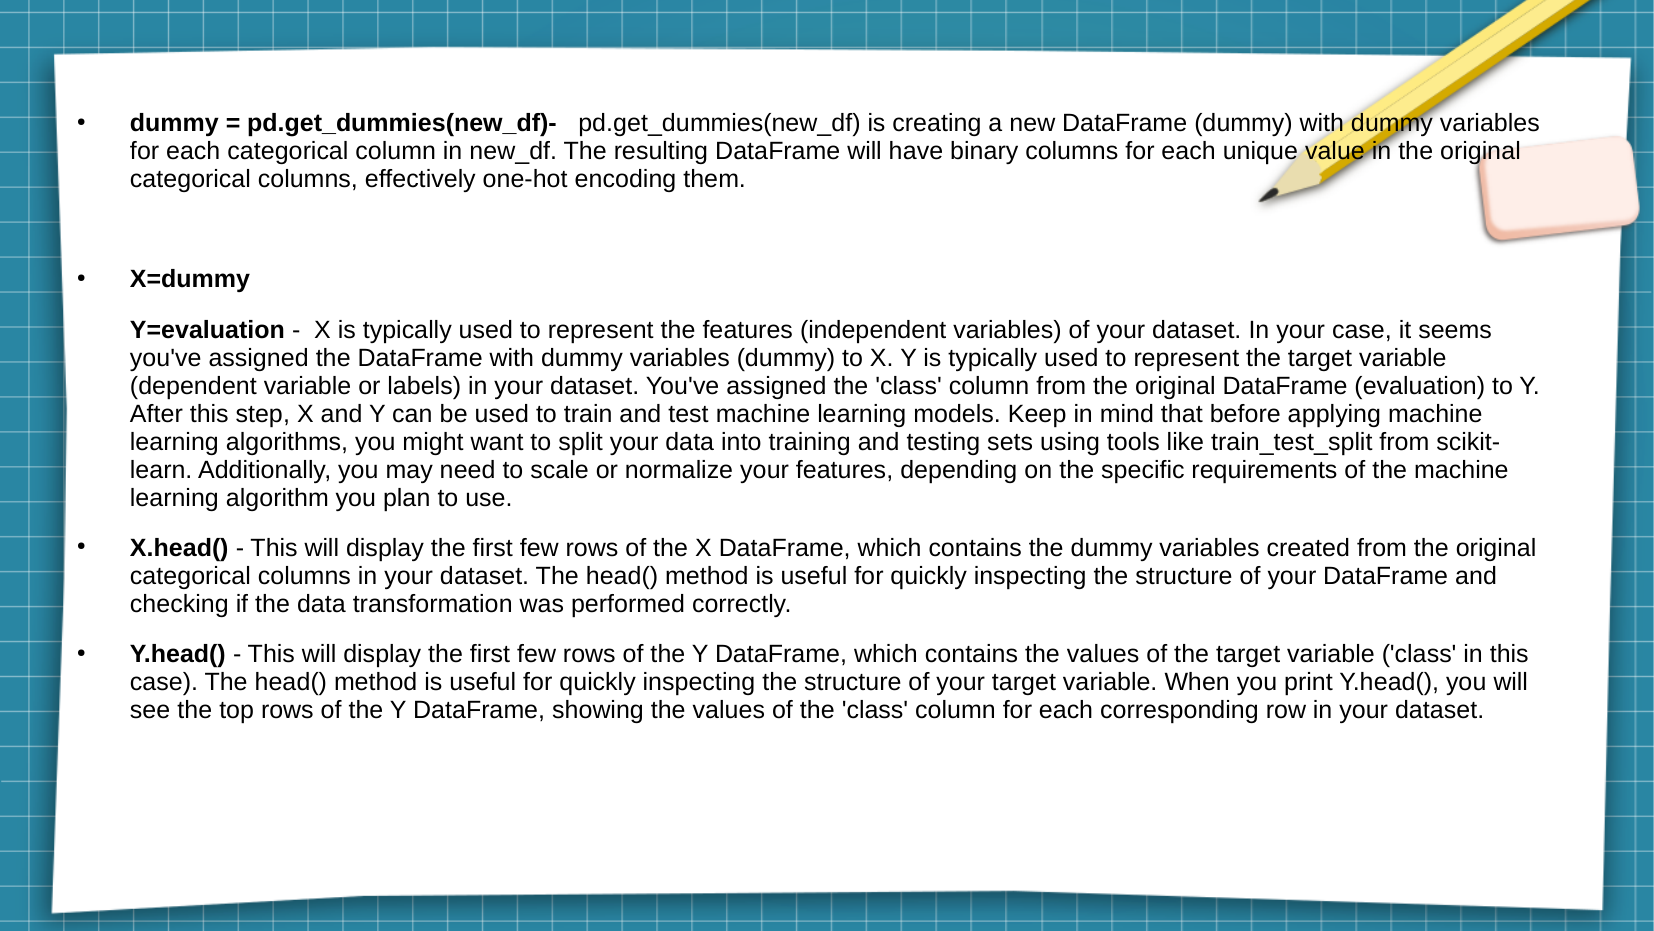

# dummy = pd.get_dummies(new_df)- pd.get_dummies(new_df) is creating a new DataFrame (dummy) with dummy variables for each categorical column in new_df. The resulting DataFrame will have binary columns for each unique value in the original categorical columns, effectively one-hot encoding them.
X=dummy
Y=evaluation - X is typically used to represent the features (independent variables) of your dataset. In your case, it seems you've assigned the DataFrame with dummy variables (dummy) to X. Y is typically used to represent the target variable (dependent variable or labels) in your dataset. You've assigned the 'class' column from the original DataFrame (evaluation) to Y. After this step, X and Y can be used to train and test machine learning models. Keep in mind that before applying machine learning algorithms, you might want to split your data into training and testing sets using tools like train_test_split from scikit-learn. Additionally, you may need to scale or normalize your features, depending on the specific requirements of the machine learning algorithm you plan to use.
X.head() - This will display the first few rows of the X DataFrame, which contains the dummy variables created from the original categorical columns in your dataset. The head() method is useful for quickly inspecting the structure of your DataFrame and checking if the data transformation was performed correctly.
Y.head() - This will display the first few rows of the Y DataFrame, which contains the values of the target variable ('class' in this case). The head() method is useful for quickly inspecting the structure of your target variable. When you print Y.head(), you will see the top rows of the Y DataFrame, showing the values of the 'class' column for each corresponding row in your dataset.